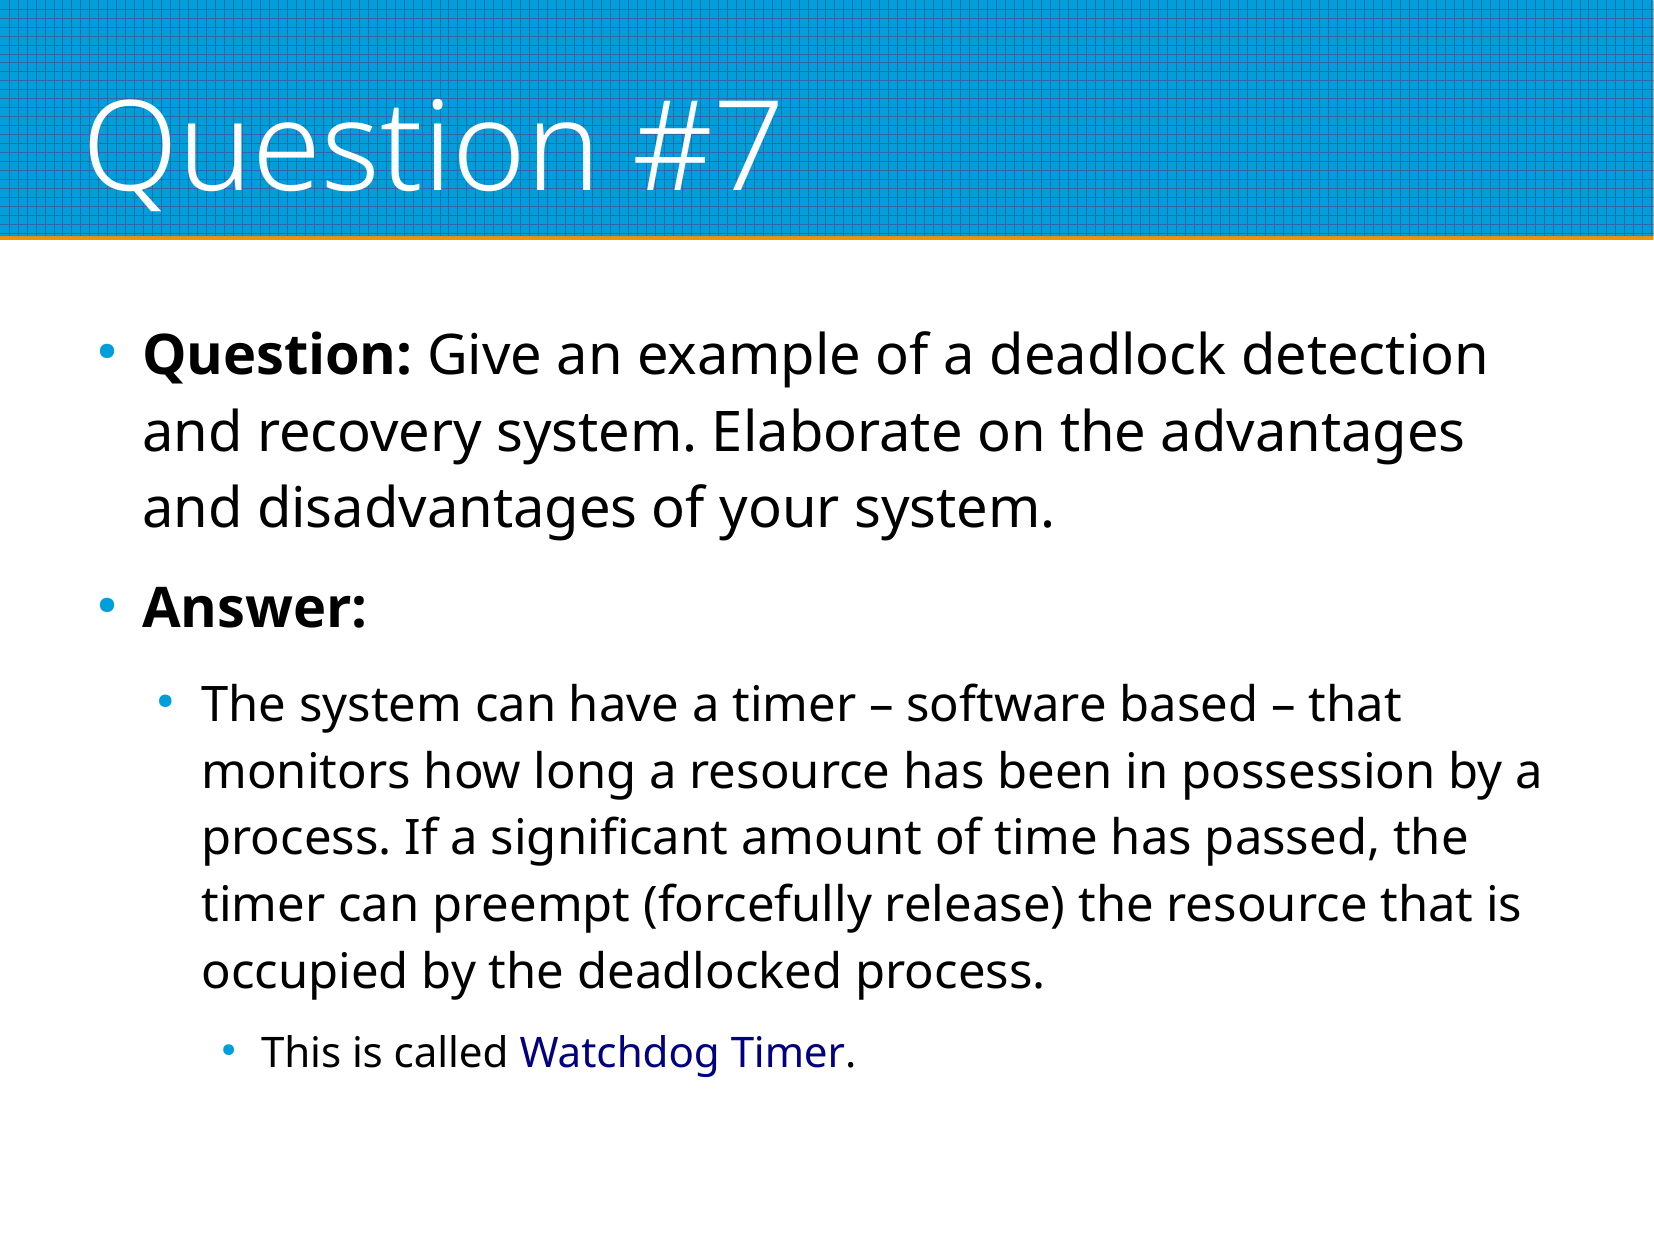

# Question #7
Question: Give an example of a deadlock detection and recovery system. Elaborate on the advantages and disadvantages of your system.
Answer:
The system can have a timer – software based – that monitors how long a resource has been in possession by a process. If a significant amount of time has passed, the timer can preempt (forcefully release) the resource that is occupied by the deadlocked process.
This is called Watchdog Timer.